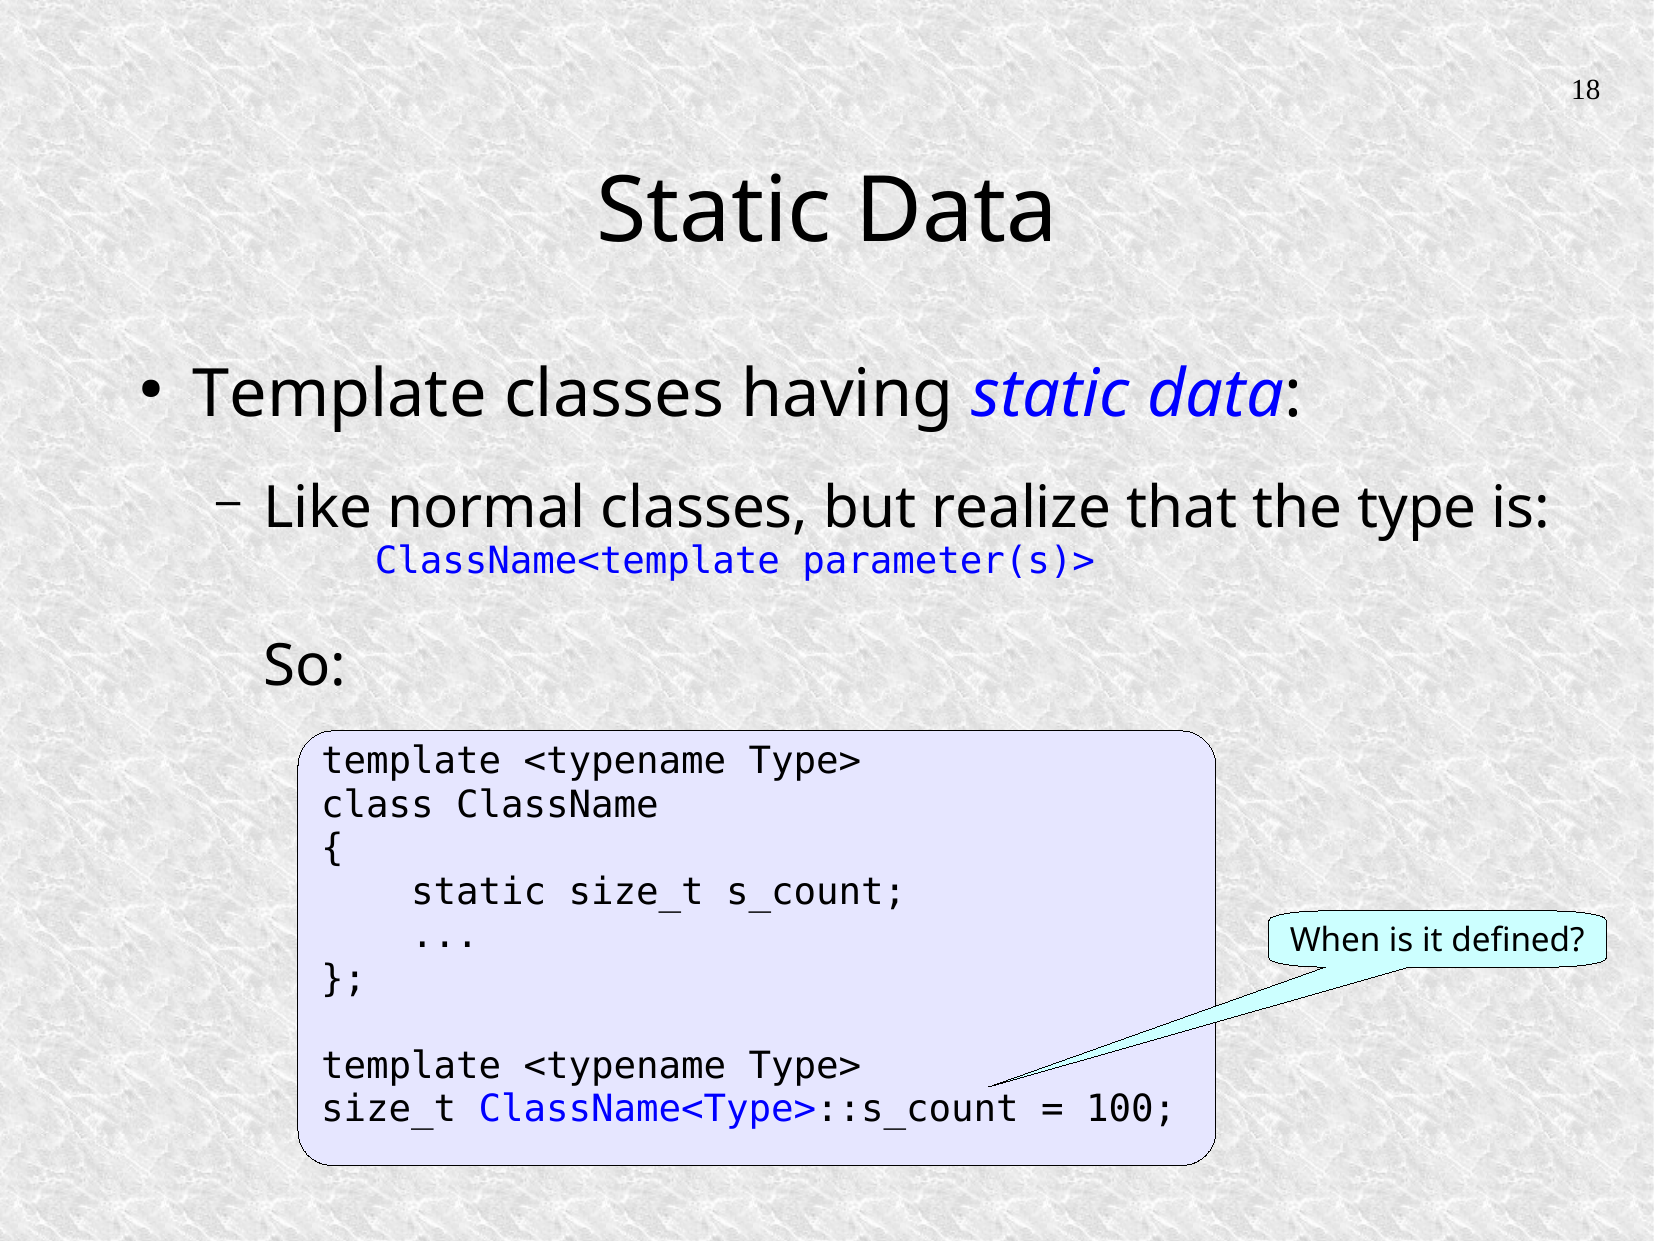

18
# Static Data
Template classes having static data:
Like normal classes, but realize that the type is:
So:
ClassName<template parameter(s)>
template <typename Type>
class ClassName
{
 static size_t s_count;
 ...
};
template <typename Type>
size_t ClassName<Type>::s_count = 100;
When is it defined?